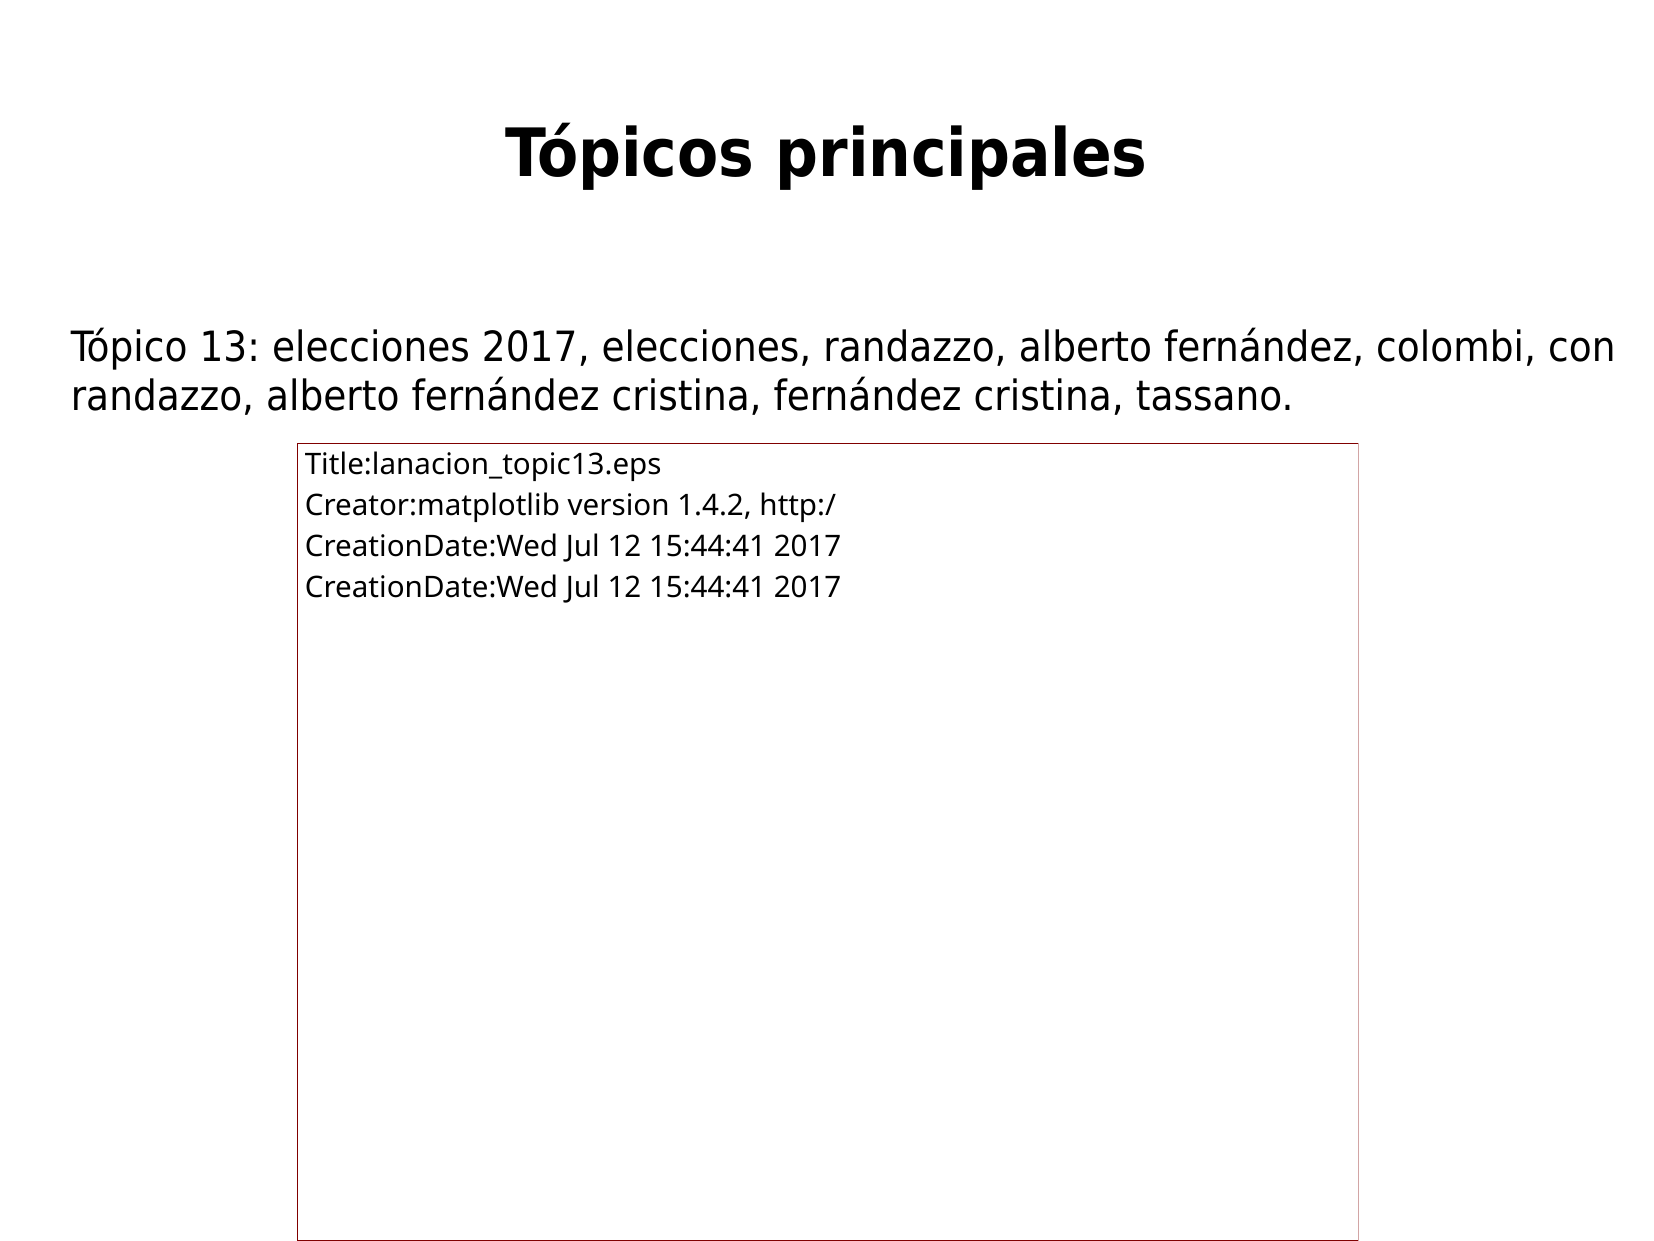

# Tópicos principales
Tópico 13: elecciones 2017, elecciones, randazzo, alberto fernández, colombi, con randazzo, alberto fernández cristina, fernández cristina, tassano.